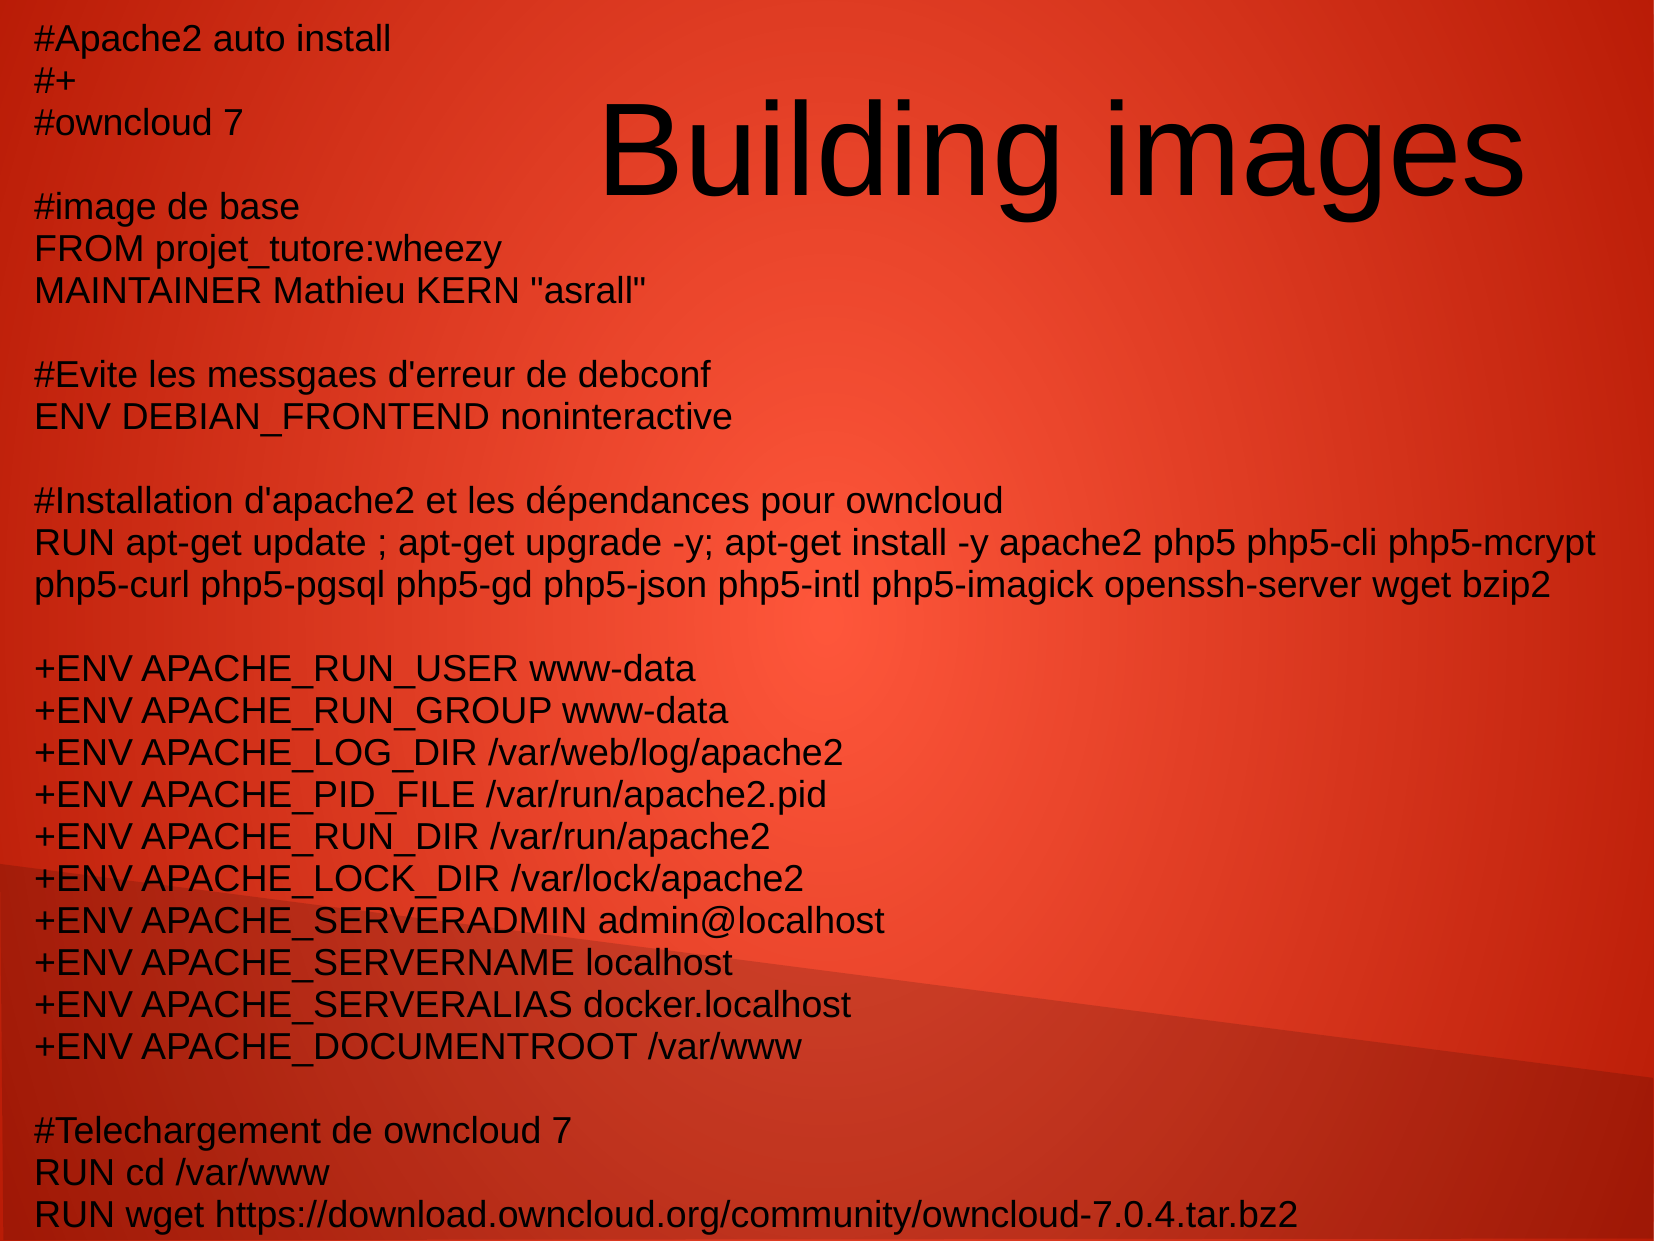

#Apache2 auto install
#+
#owncloud 7
#image de base
FROM projet_tutore:wheezy
MAINTAINER Mathieu KERN "asrall"
#Evite les messgaes d'erreur de debconf
ENV DEBIAN_FRONTEND noninteractive
#Installation d'apache2 et les dépendances pour owncloud
RUN apt-get update ; apt-get upgrade -y; apt-get install -y apache2 php5 php5-cli php5-mcrypt php5-curl php5-pgsql php5-gd php5-json php5-intl php5-imagick openssh-server wget bzip2
+ENV APACHE_RUN_USER www-data
+ENV APACHE_RUN_GROUP www-data
+ENV APACHE_LOG_DIR /var/web/log/apache2
+ENV APACHE_PID_FILE /var/run/apache2.pid
+ENV APACHE_RUN_DIR /var/run/apache2
+ENV APACHE_LOCK_DIR /var/lock/apache2
+ENV APACHE_SERVERADMIN admin@localhost
+ENV APACHE_SERVERNAME localhost
+ENV APACHE_SERVERALIAS docker.localhost
+ENV APACHE_DOCUMENTROOT /var/www
#Telechargement de owncloud 7
RUN cd /var/www
RUN wget https://download.owncloud.org/community/owncloud-7.0.4.tar.bz2
RUN mv owncloud-7.0.4.tar.bz2 /var/www/
RUN cd /var/www && tar -xjvf owncloud-7.0.4.tar.bz2
RUN chown www-data.www-data /var/www -R
RUN a2ensite default-ssl
#ssl pour owncloud
ADD htaccess /var/owncloud/.htaccess
EXPOSE 80 443
# Building images